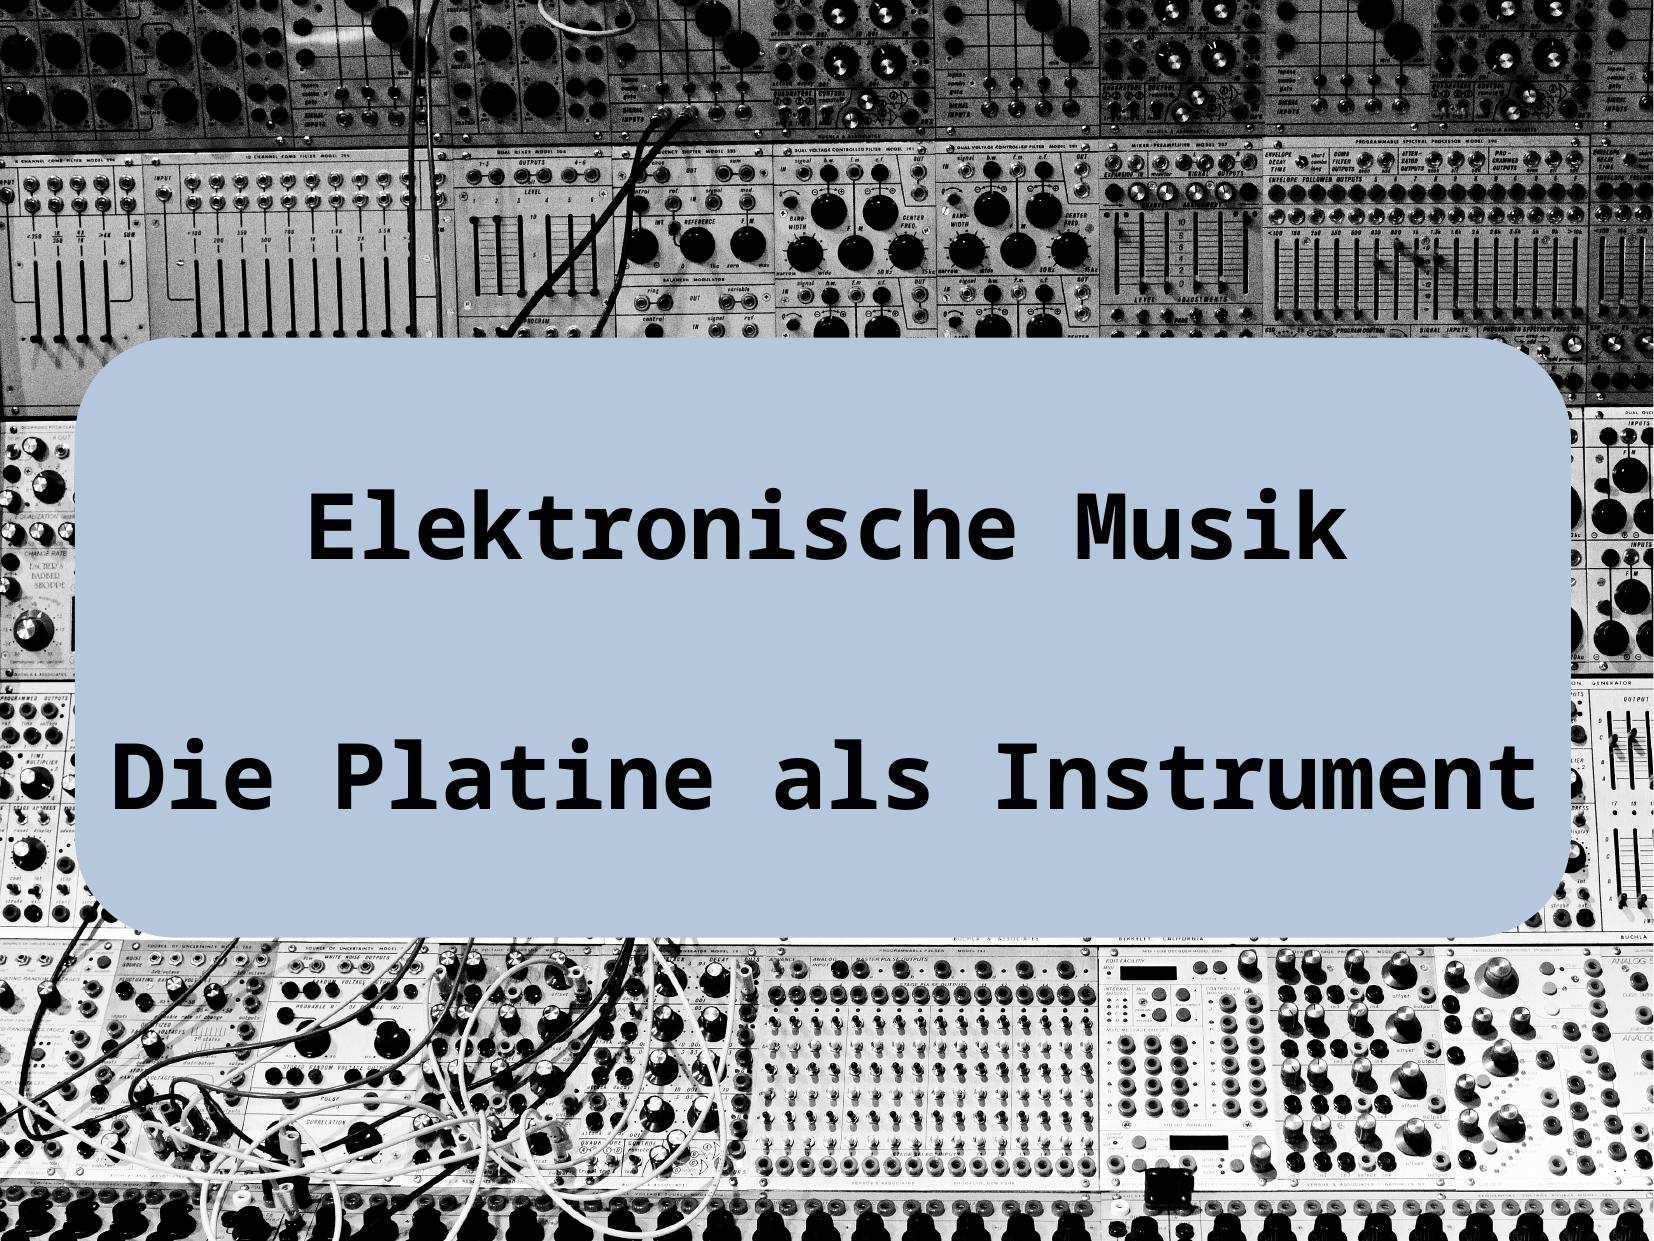

#
Elektronische Musik
Die Platine als Instrument